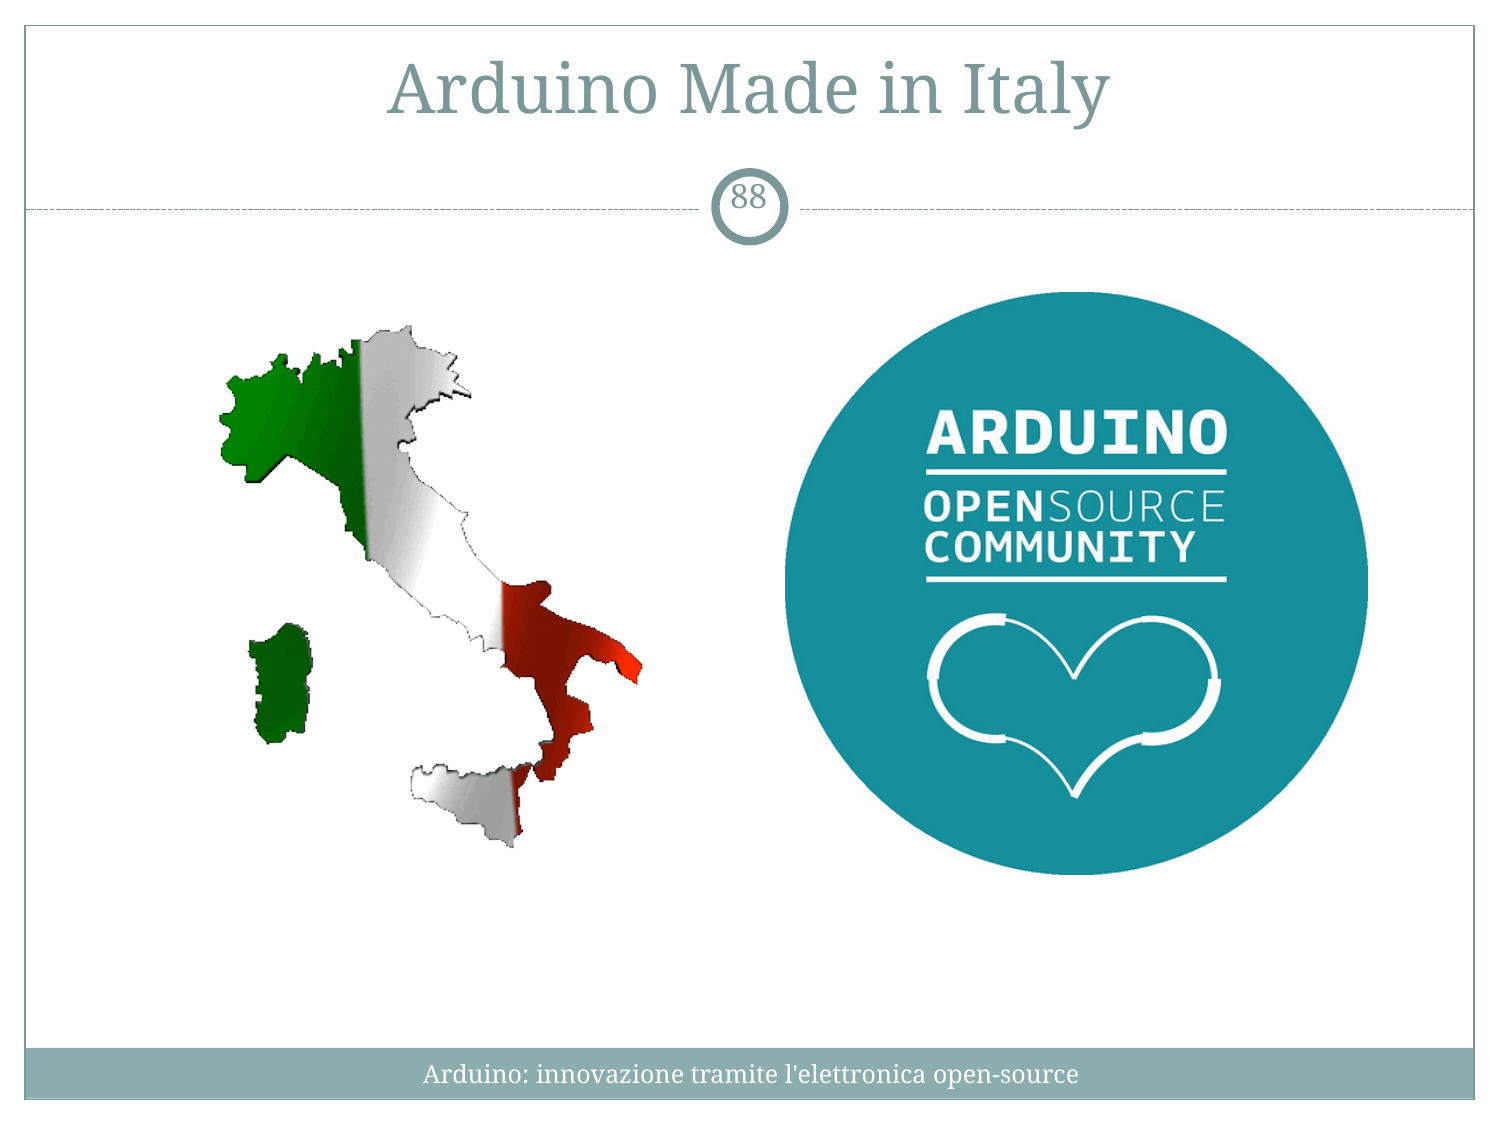

# Arduino Made in Italy
Arduino: innovazione tramite l'elettronica open-source